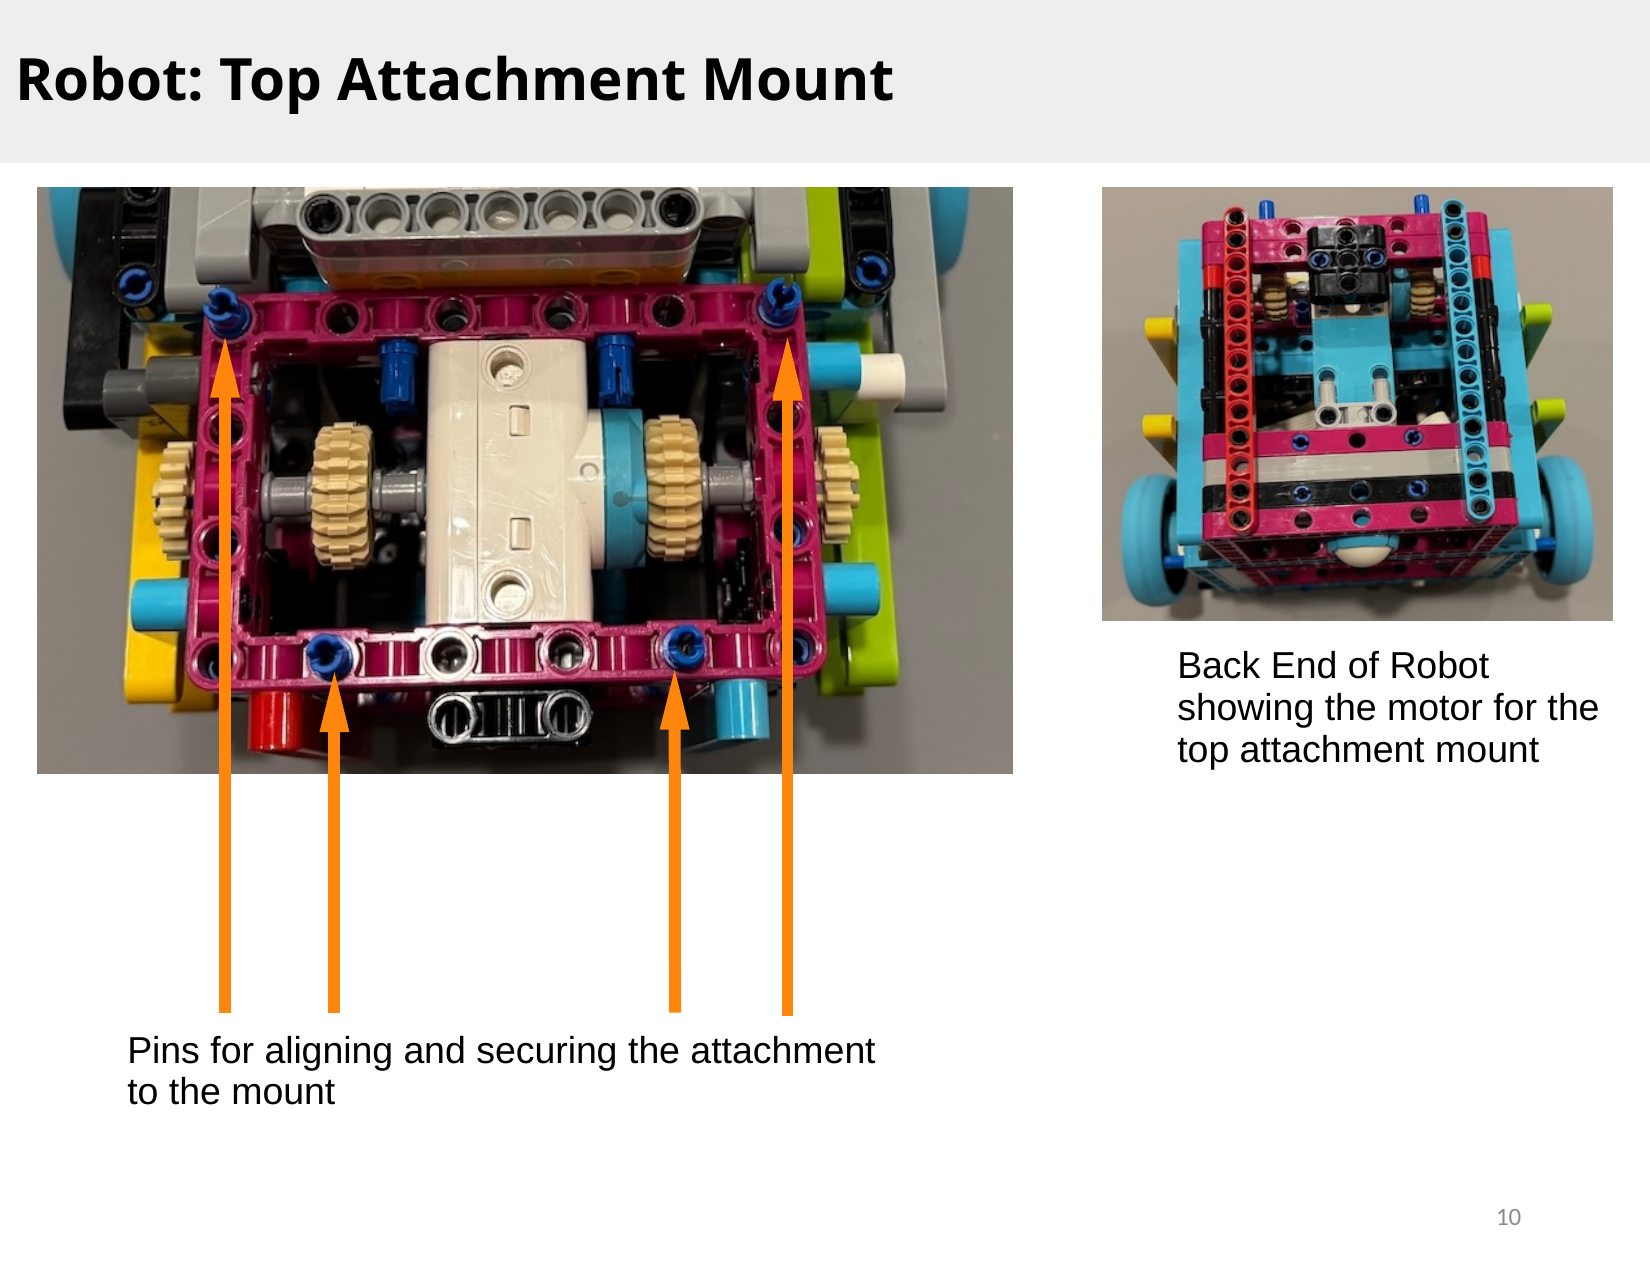

# Robot: Top Attachment Mount
Back End of Robot showing the motor for the top attachment mount
Pins for aligning and securing the attachment to the mount
10